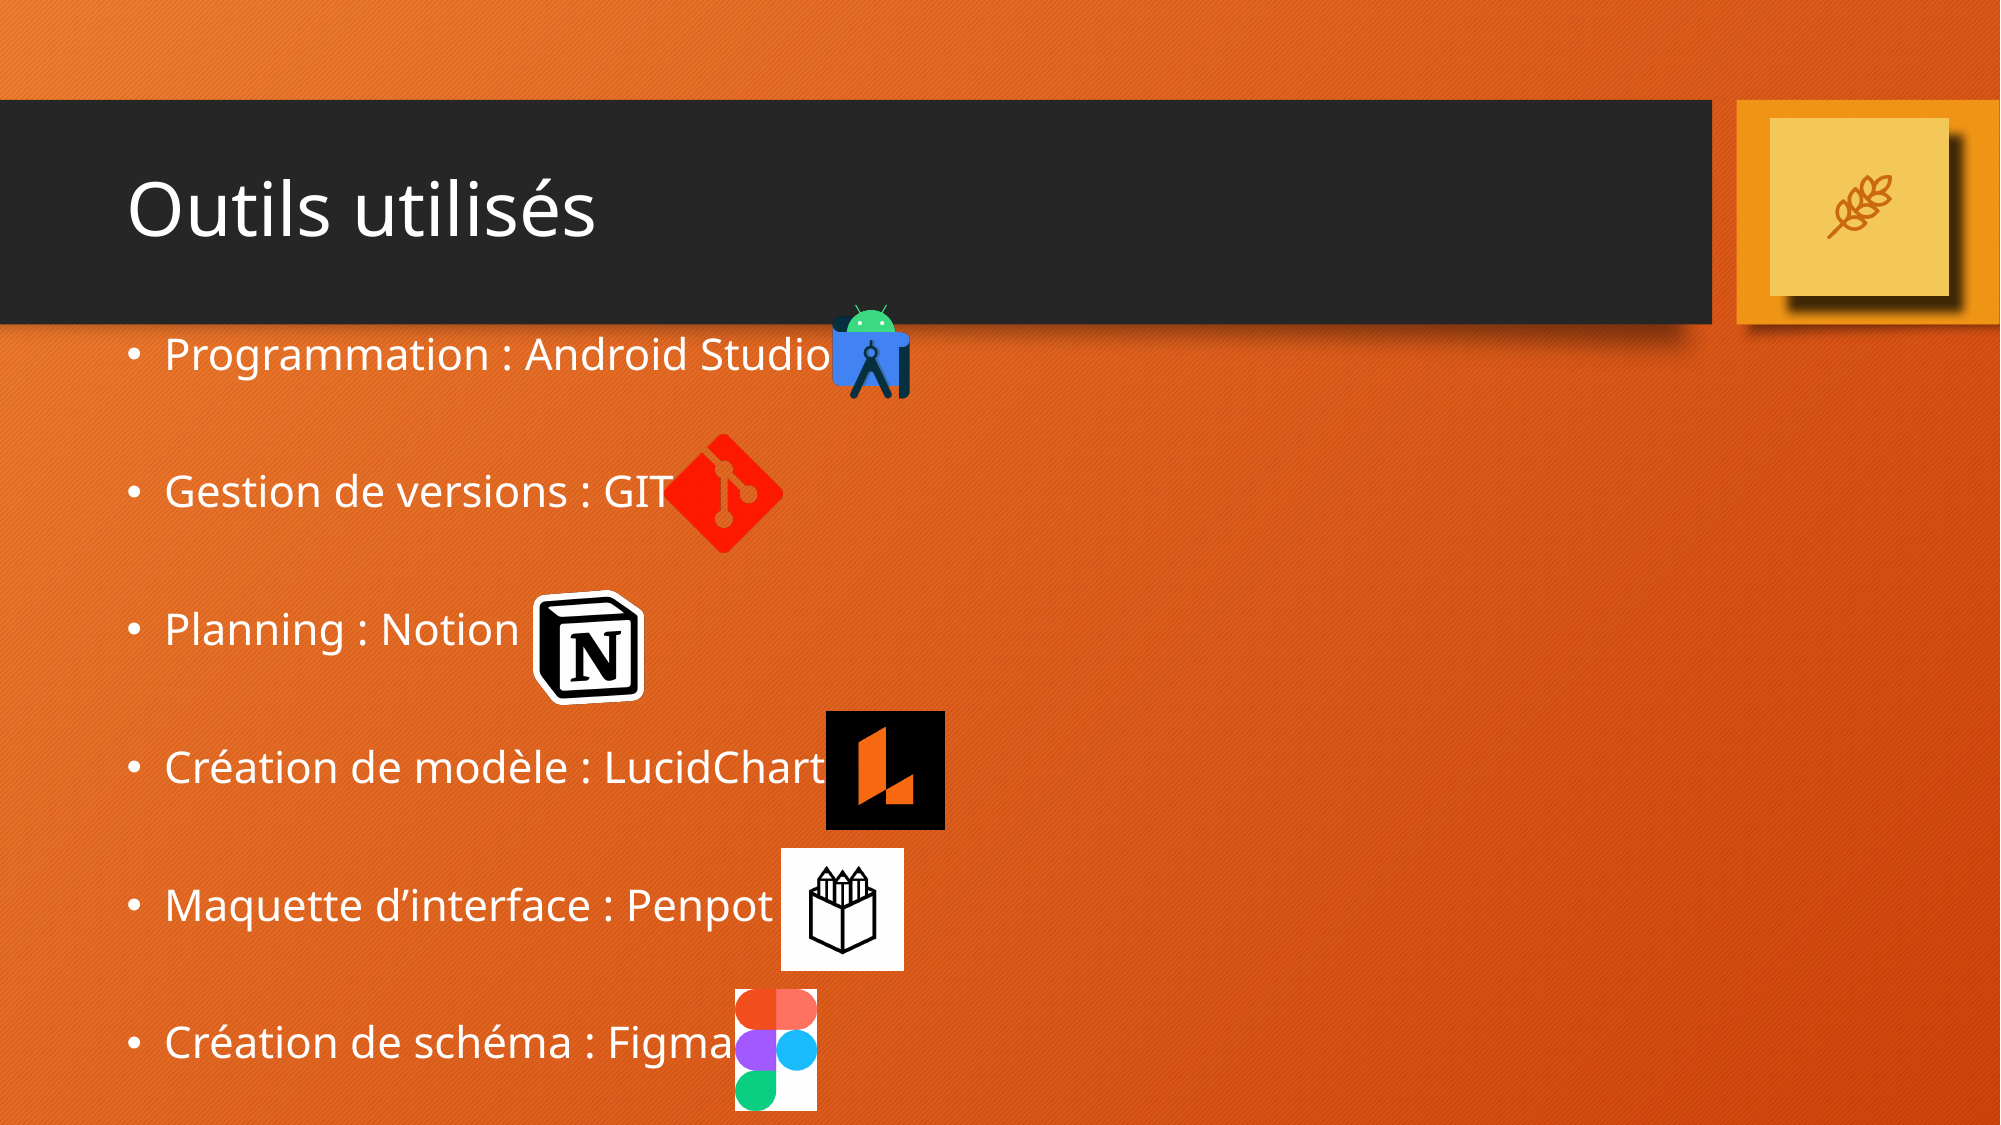

# Outils utilisés
Programmation : Android Studio
Gestion de versions : GIT
Planning : Notion
Création de modèle : LucidChart
Maquette d’interface : Penpot
Création de schéma : Figma